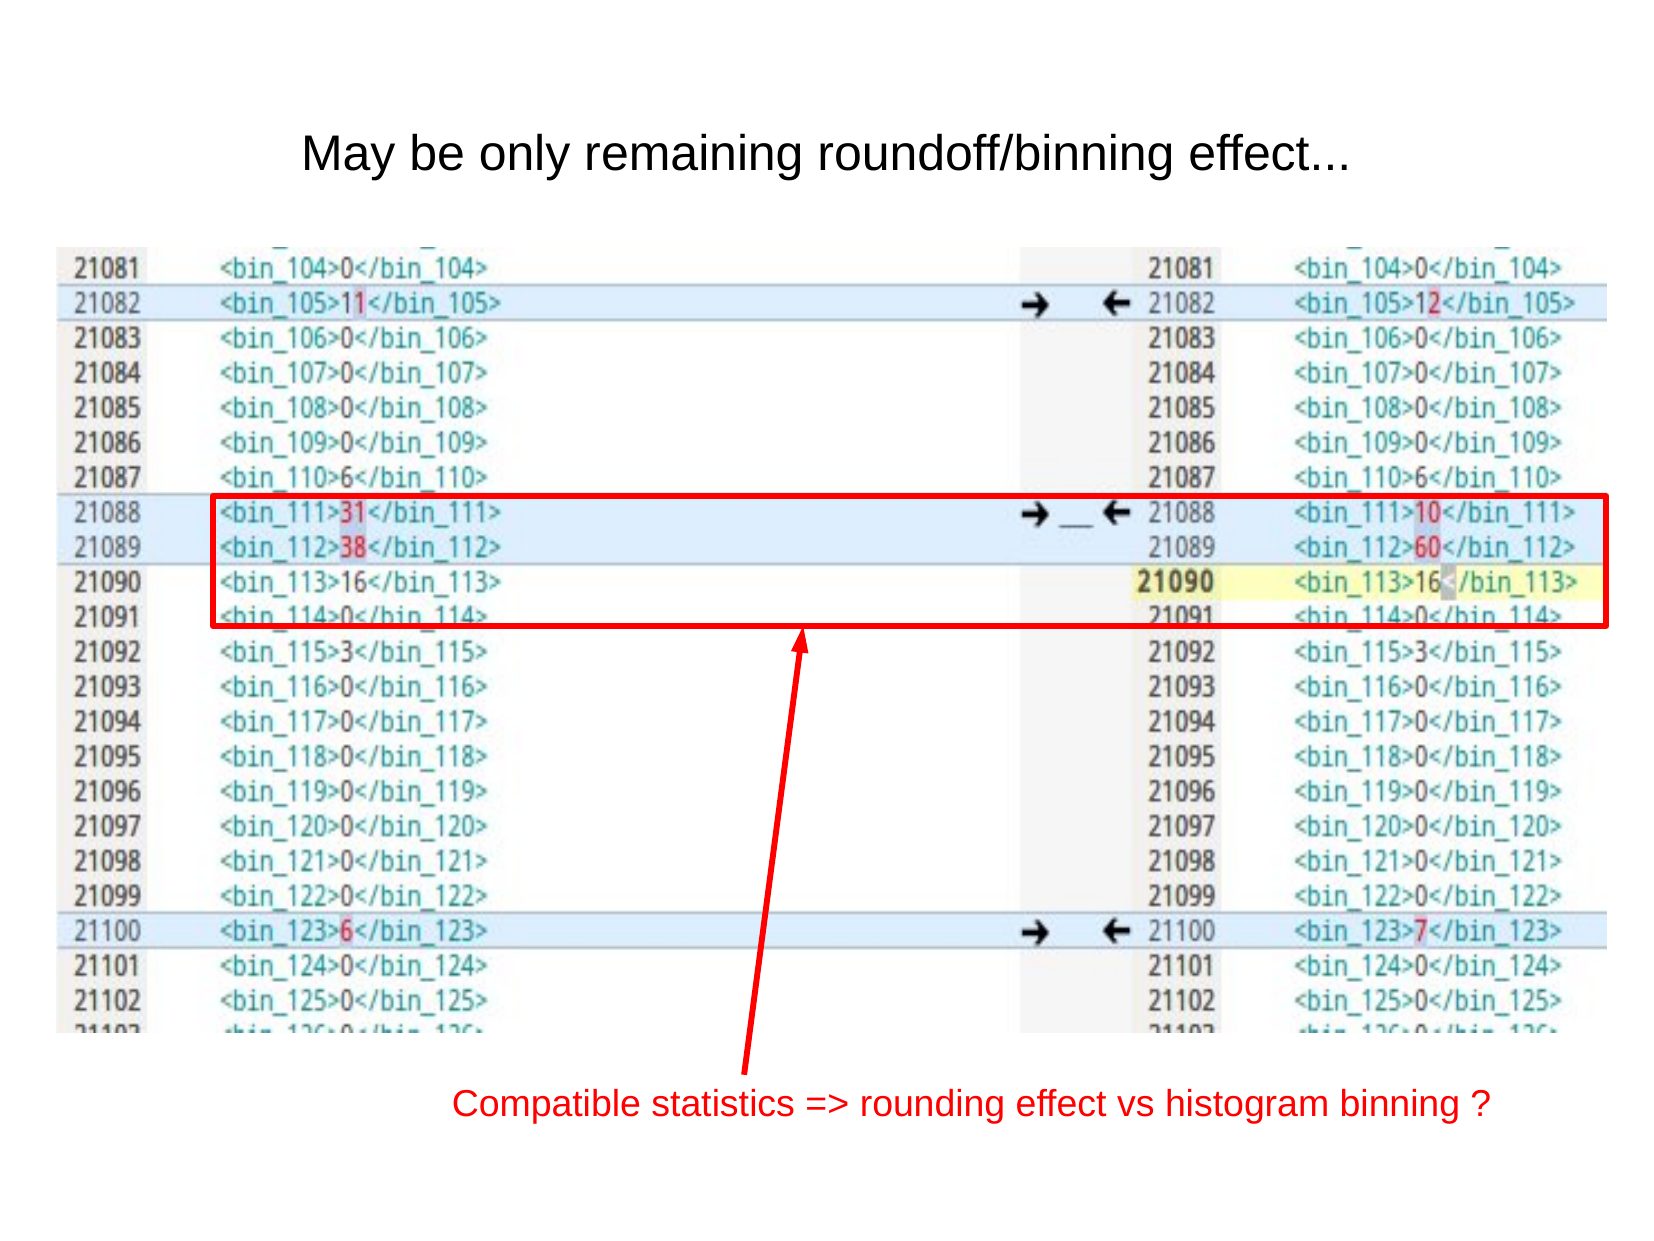

# May be only remaining roundoff/binning effect...
Compatible statistics => rounding effect vs histogram binning ?